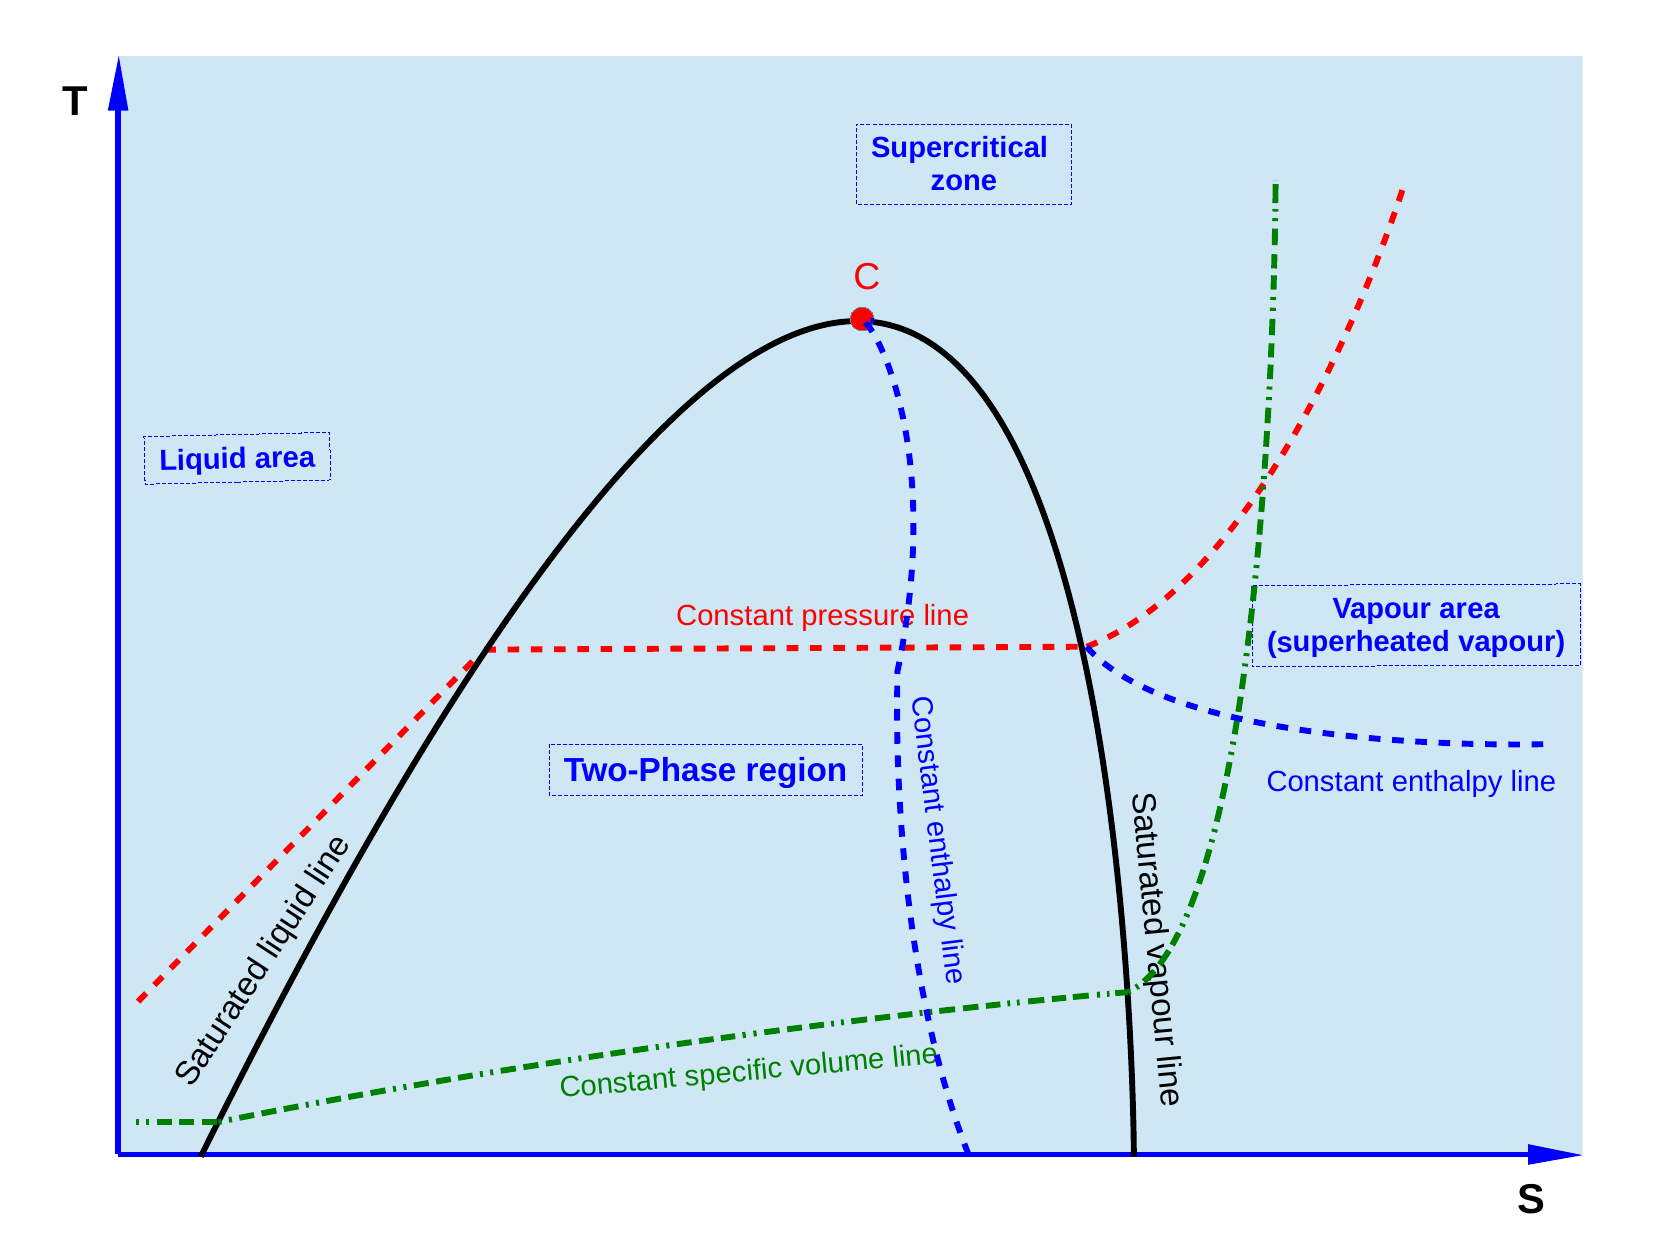

T
Supercritical
zone
C
Liquid area
Vapour area
(superheated vapour)
Constant pressure line
Two-Phase region
Constant enthalpy line
Constant enthalpy line
Saturated vapour line
Saturated liquid line
Constant specific volume line
S